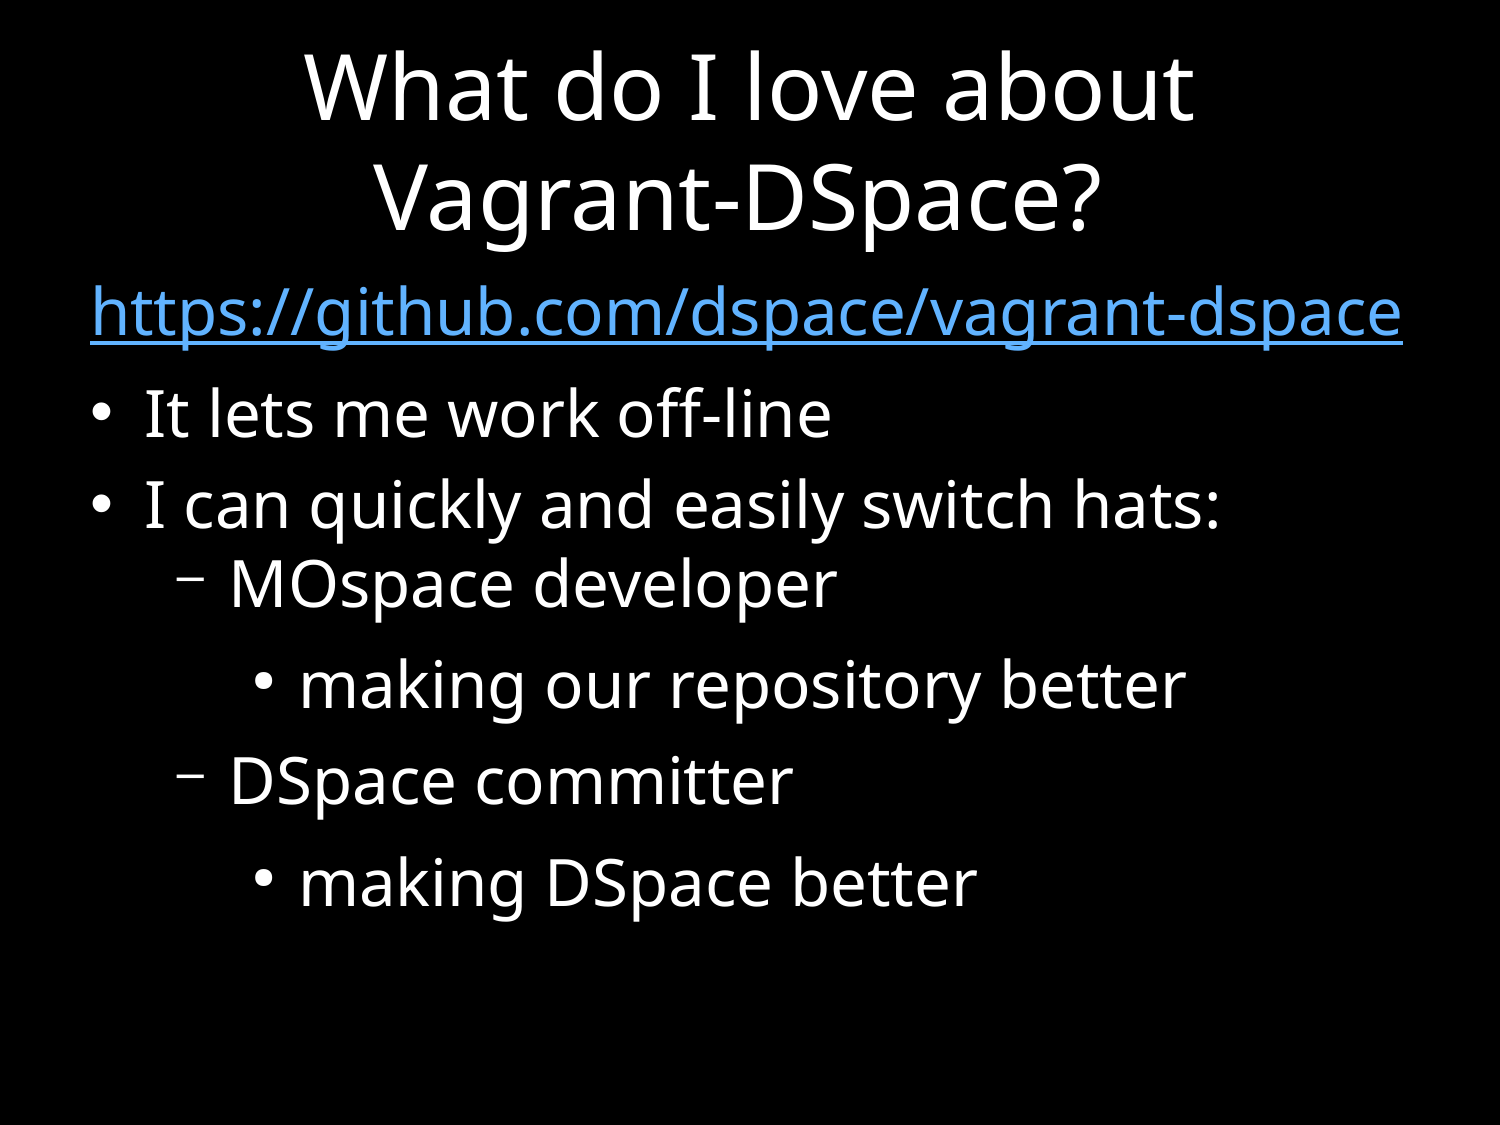

# What do I love about Vagrant-DSpace?
https://github.com/dspace/vagrant-dspace
It lets me work off-line
I can quickly and easily switch hats:
MOspace developer
making our repository better
DSpace committer
making DSpace better